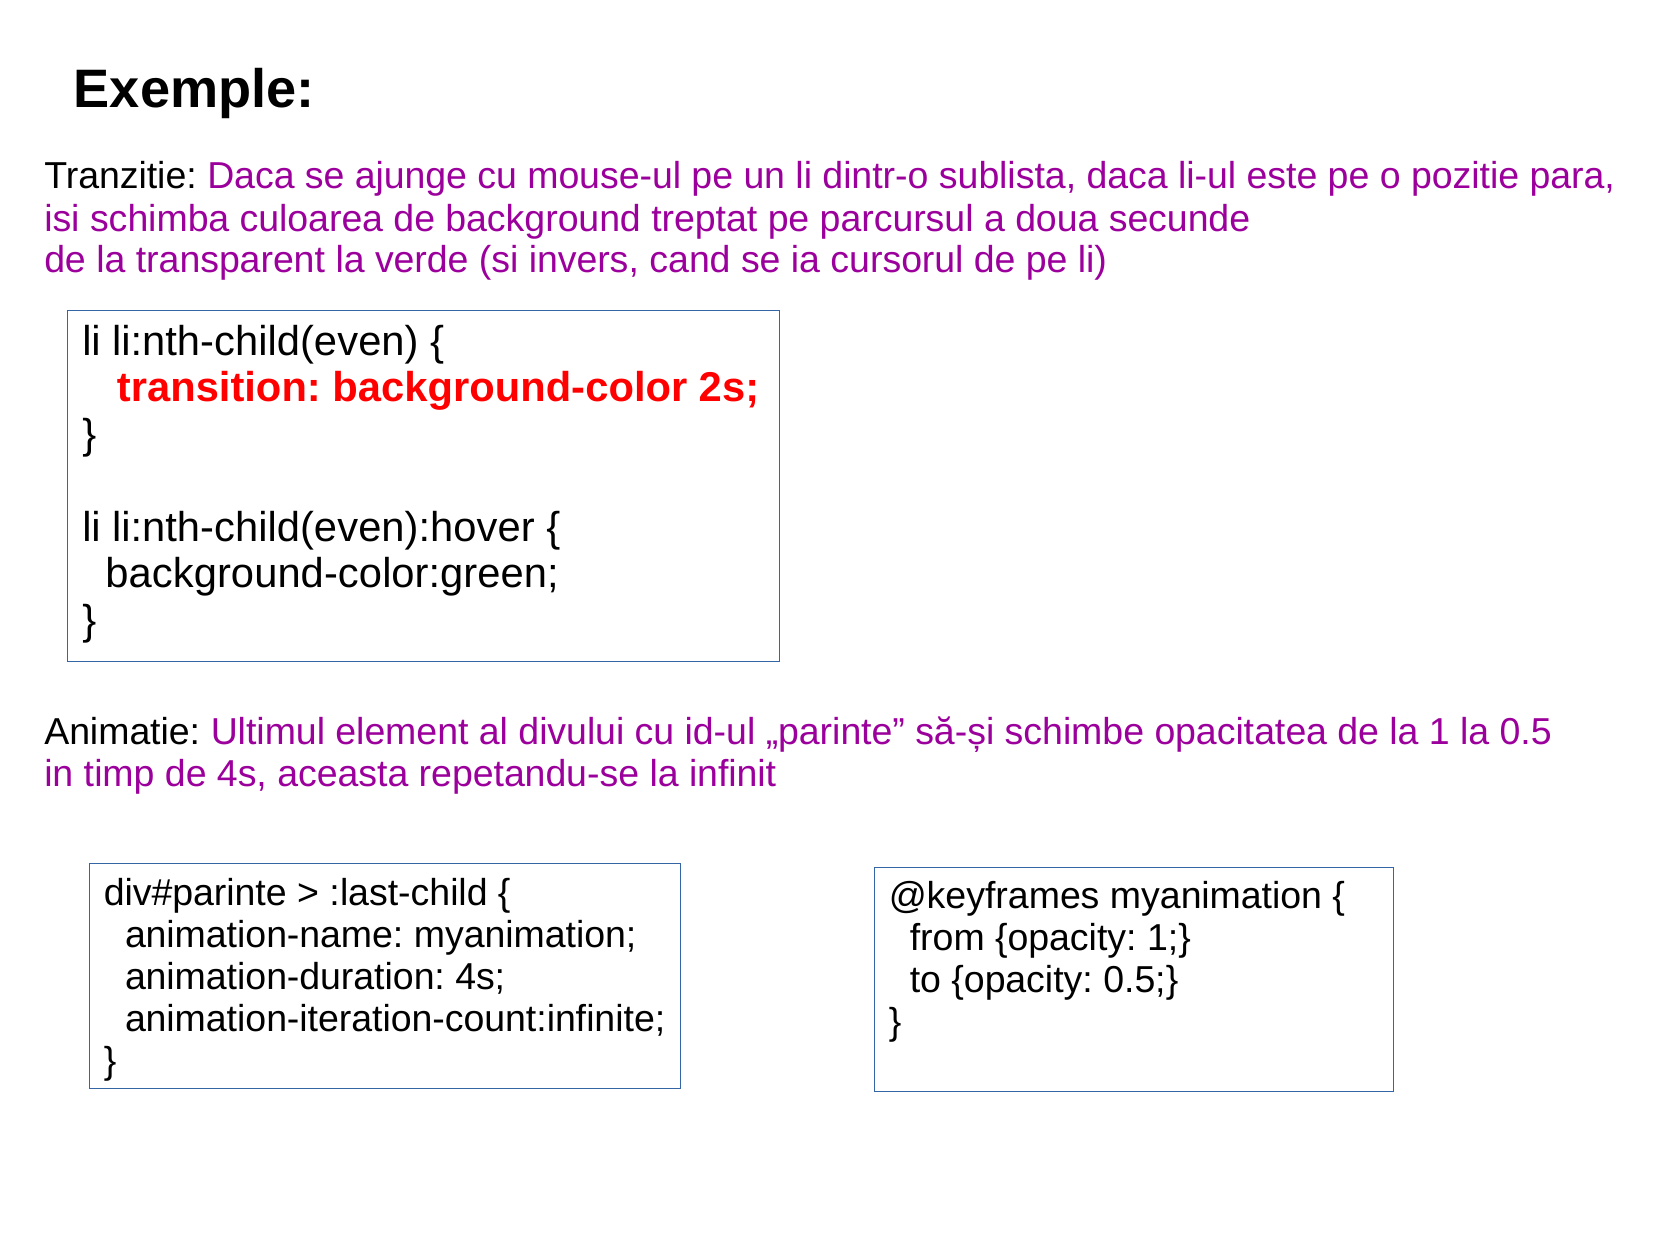

Exemple:
Tranzitie: Daca se ajunge cu mouse-ul pe un li dintr-o sublista, daca li-ul este pe o pozitie para,
isi schimba culoarea de background treptat pe parcursul a doua secunde
de la transparent la verde (si invers, cand se ia cursorul de pe li)
li li:nth-child(even) {
 transition: background-color 2s;
}
li li:nth-child(even):hover {
 background-color:green;
}
Animatie: Ultimul element al divului cu id-ul „parinte” să-și schimbe opacitatea de la 1 la 0.5
in timp de 4s, aceasta repetandu-se la infinit
div#parinte > :last-child {
 animation-name: myanimation;
 animation-duration: 4s;
 animation-iteration-count:infinite;
}
@keyframes myanimation {
 from {opacity: 1;}
 to {opacity: 0.5;}
}